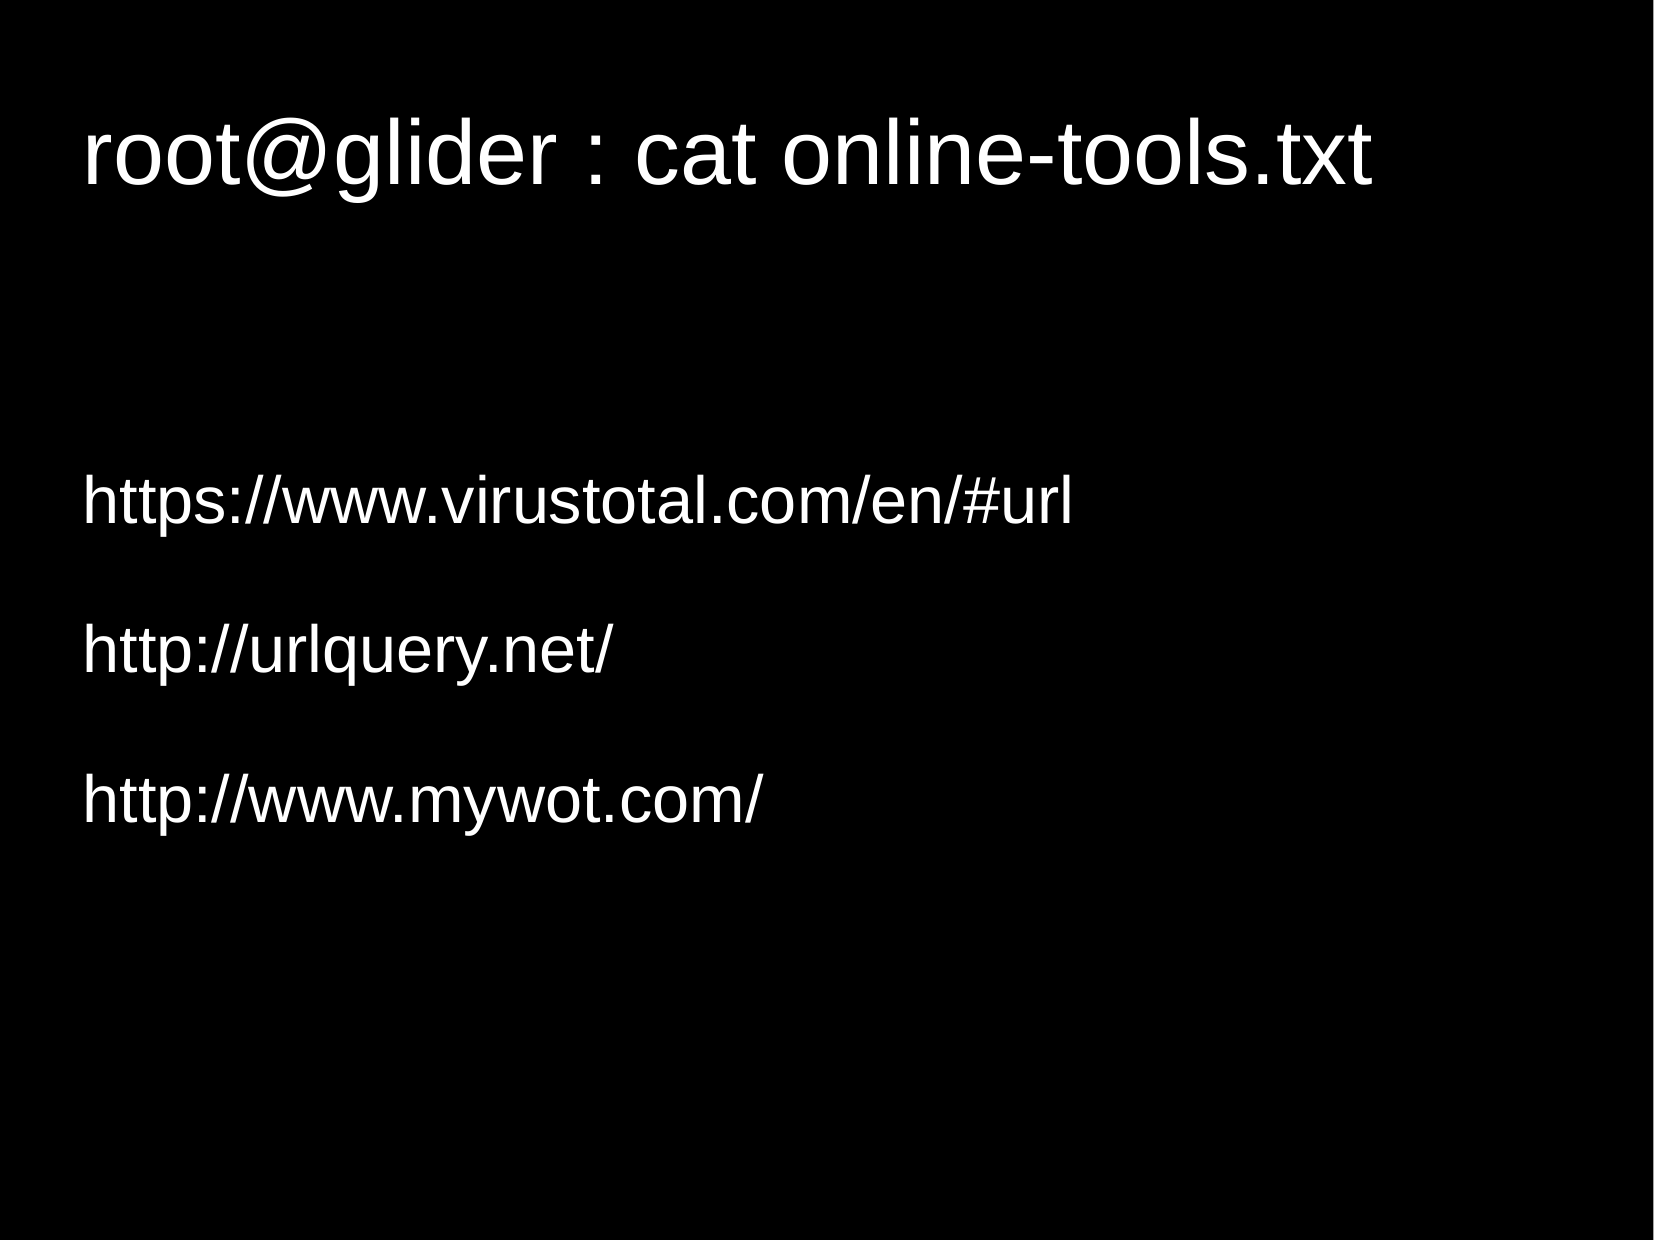

# root@glider : cat online-tools.txt
https://www.virustotal.com/en/#url
http://urlquery.net/
http://www.mywot.com/